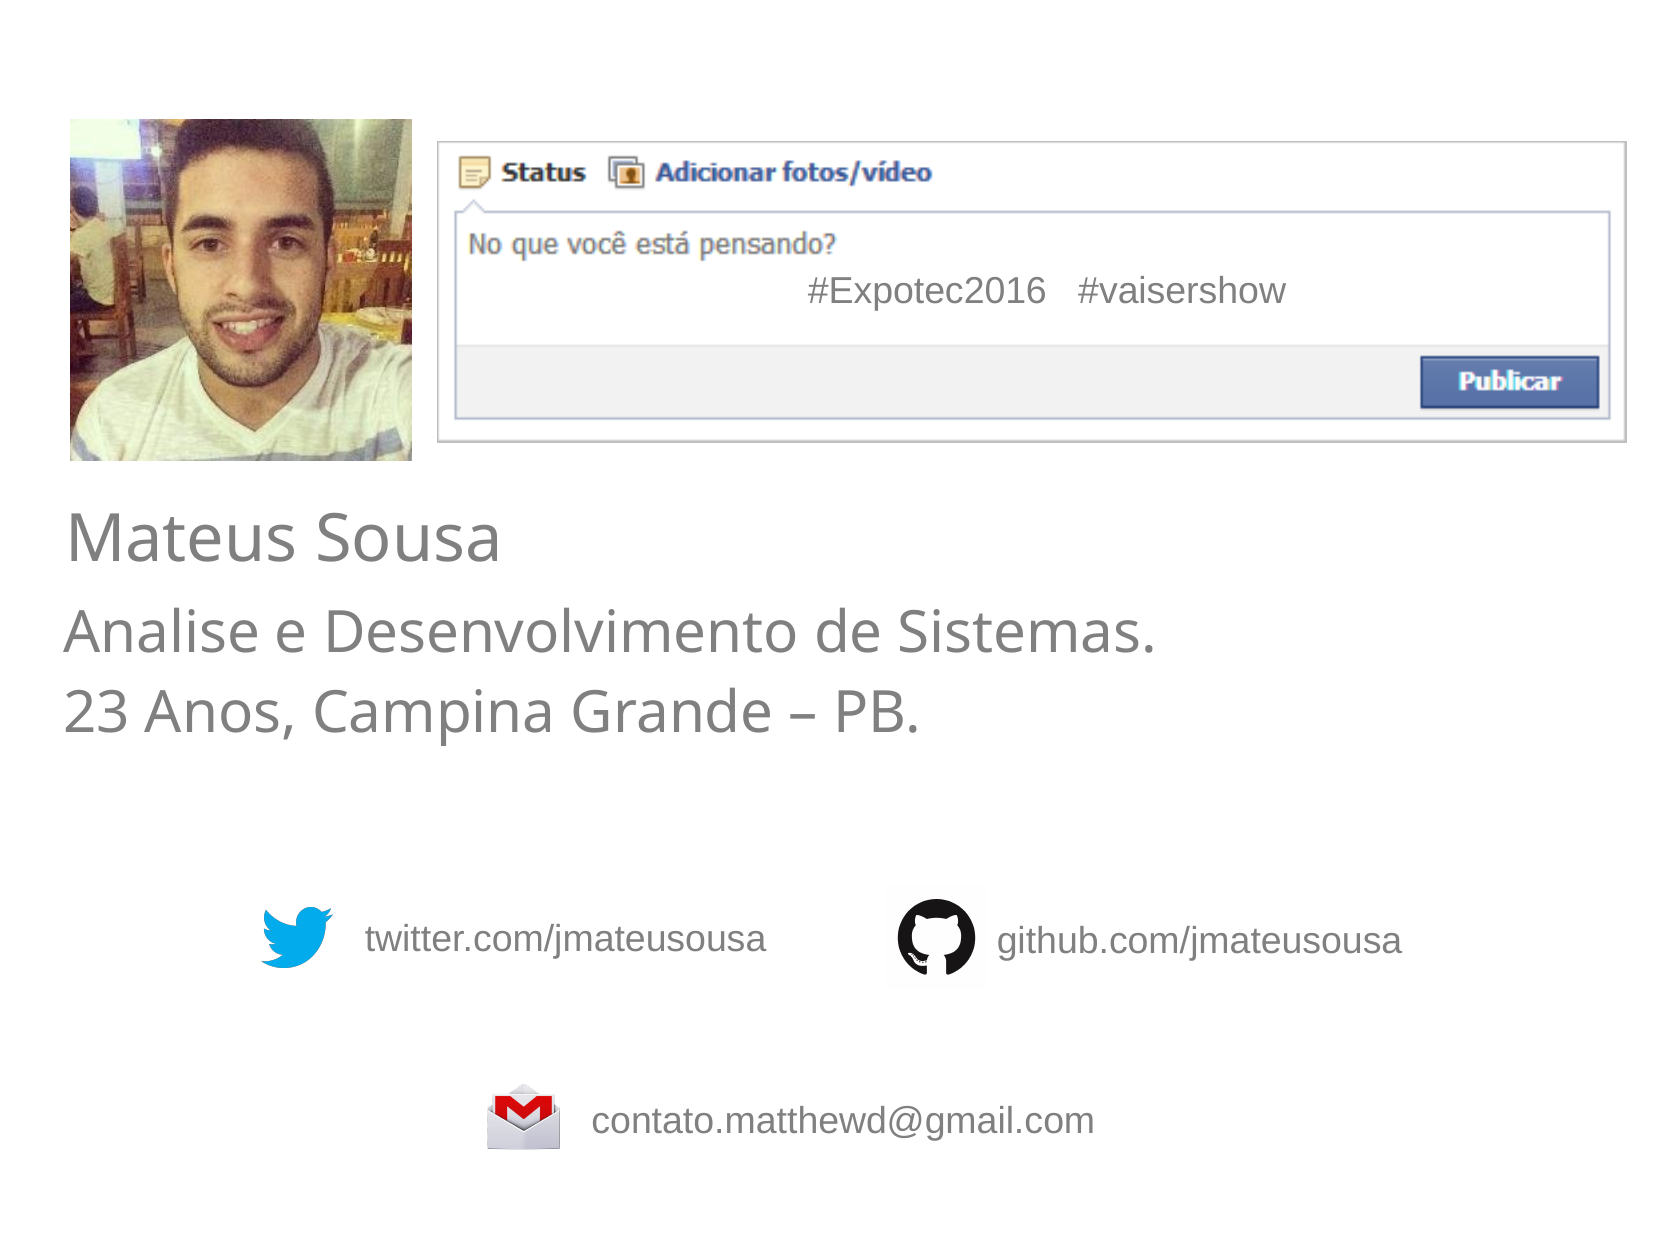

#Expotec2016 #vaisershow
Mateus Sousa
# Analise e Desenvolvimento de Sistemas.
23 Anos, Campina Grande – PB.
twitter.com/jmateusousa
github.com/jmateusousa
contato.matthewd@gmail.com